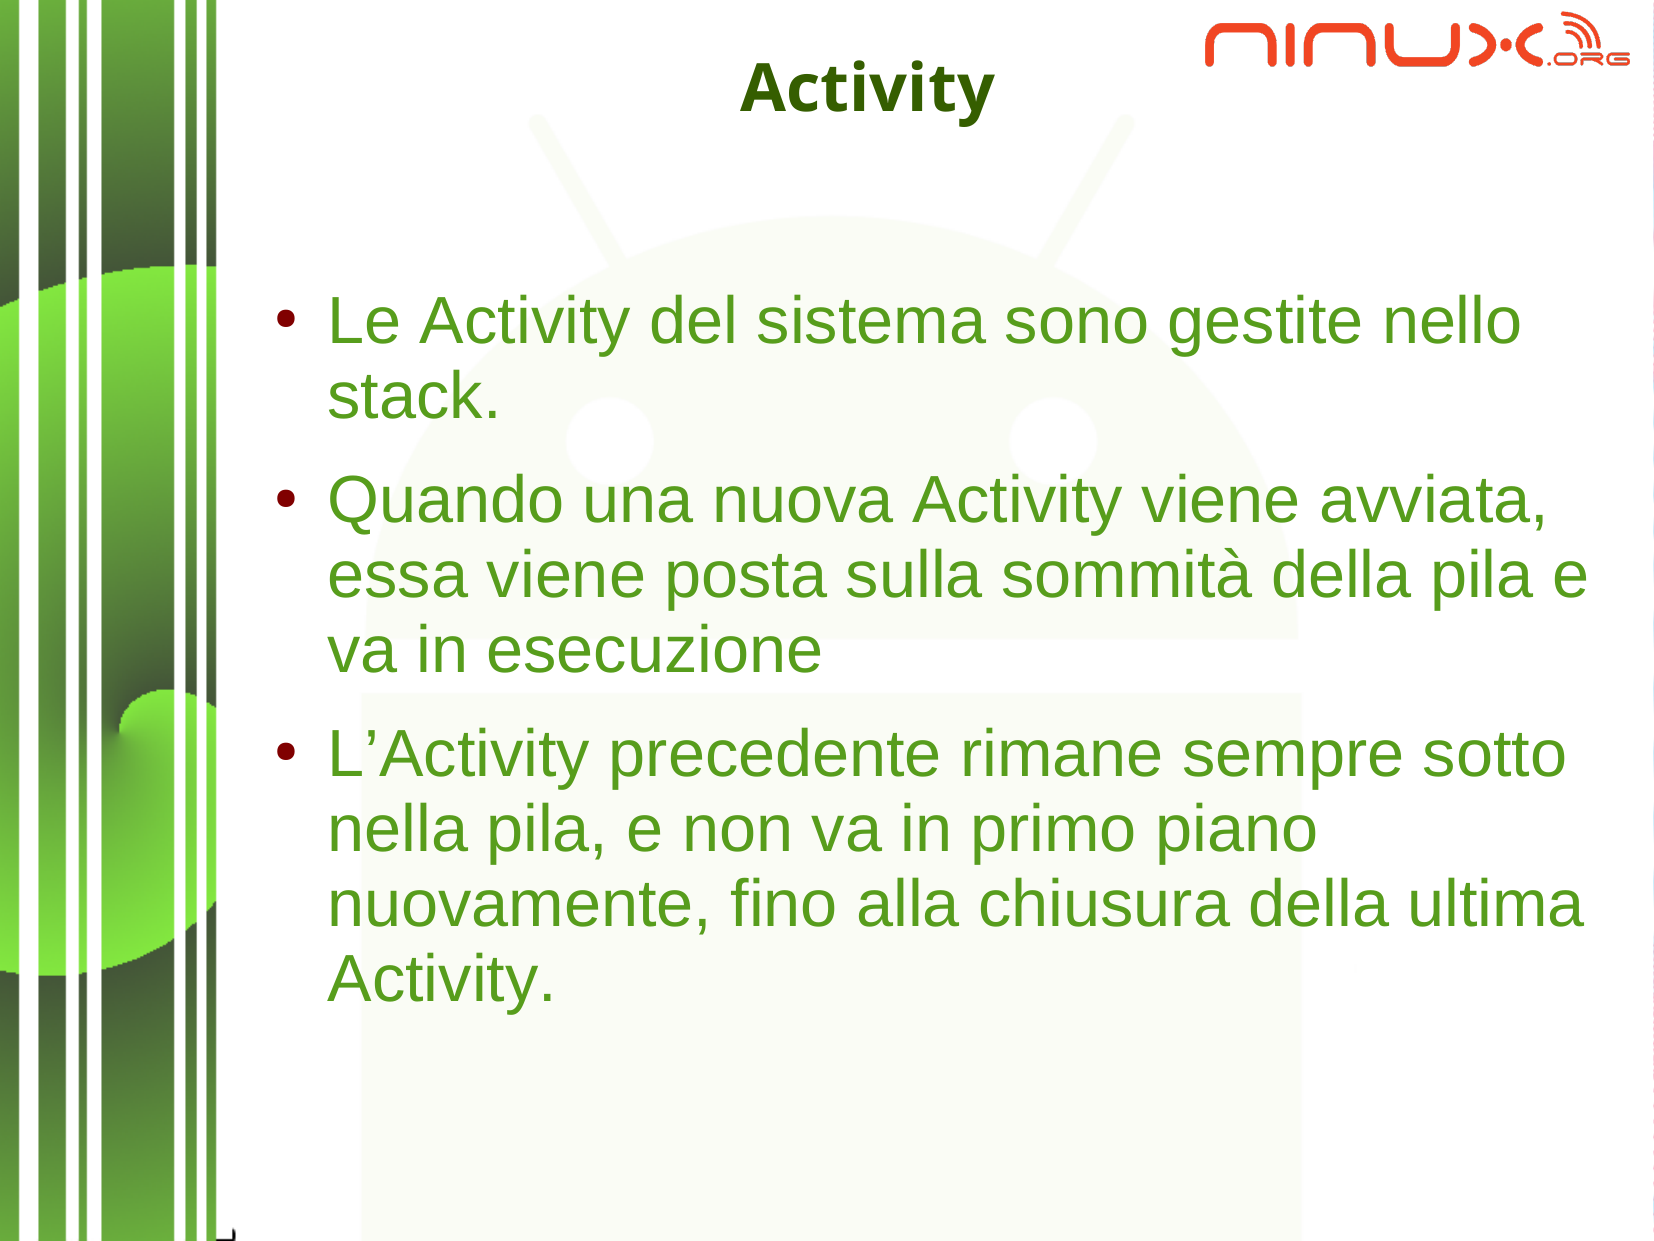

# Activity
Le Activity del sistema sono gestite nello stack.
Quando una nuova Activity viene avviata, essa viene posta sulla sommità della pila e va in esecuzione
L’Activity precedente rimane sempre sotto nella pila, e non va in primo piano nuovamente, fino alla chiusura della ultima Activity.